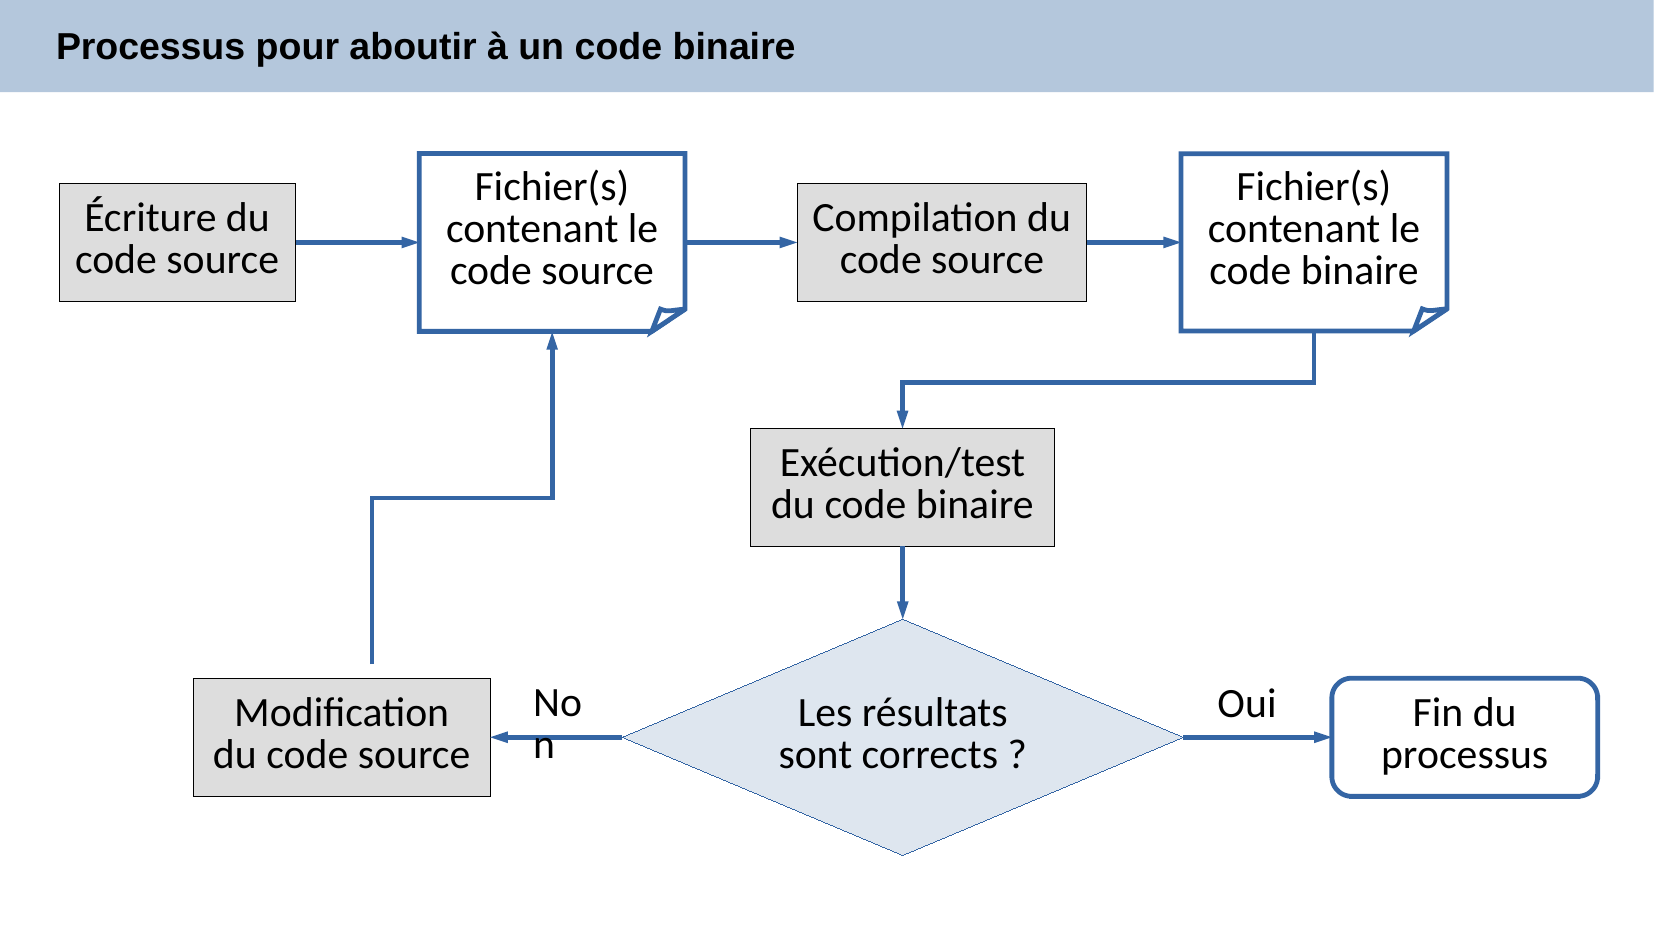

Processus pour aboutir à un code binaire
Fichier(s) contenant le code source
Fichier(s) contenant le code binaire
Écriture du code source
Compilation du code source
Exécution/test du code binaire
Les résultats sont corrects ?
Non
Fin du processus
Modification du code source
Oui